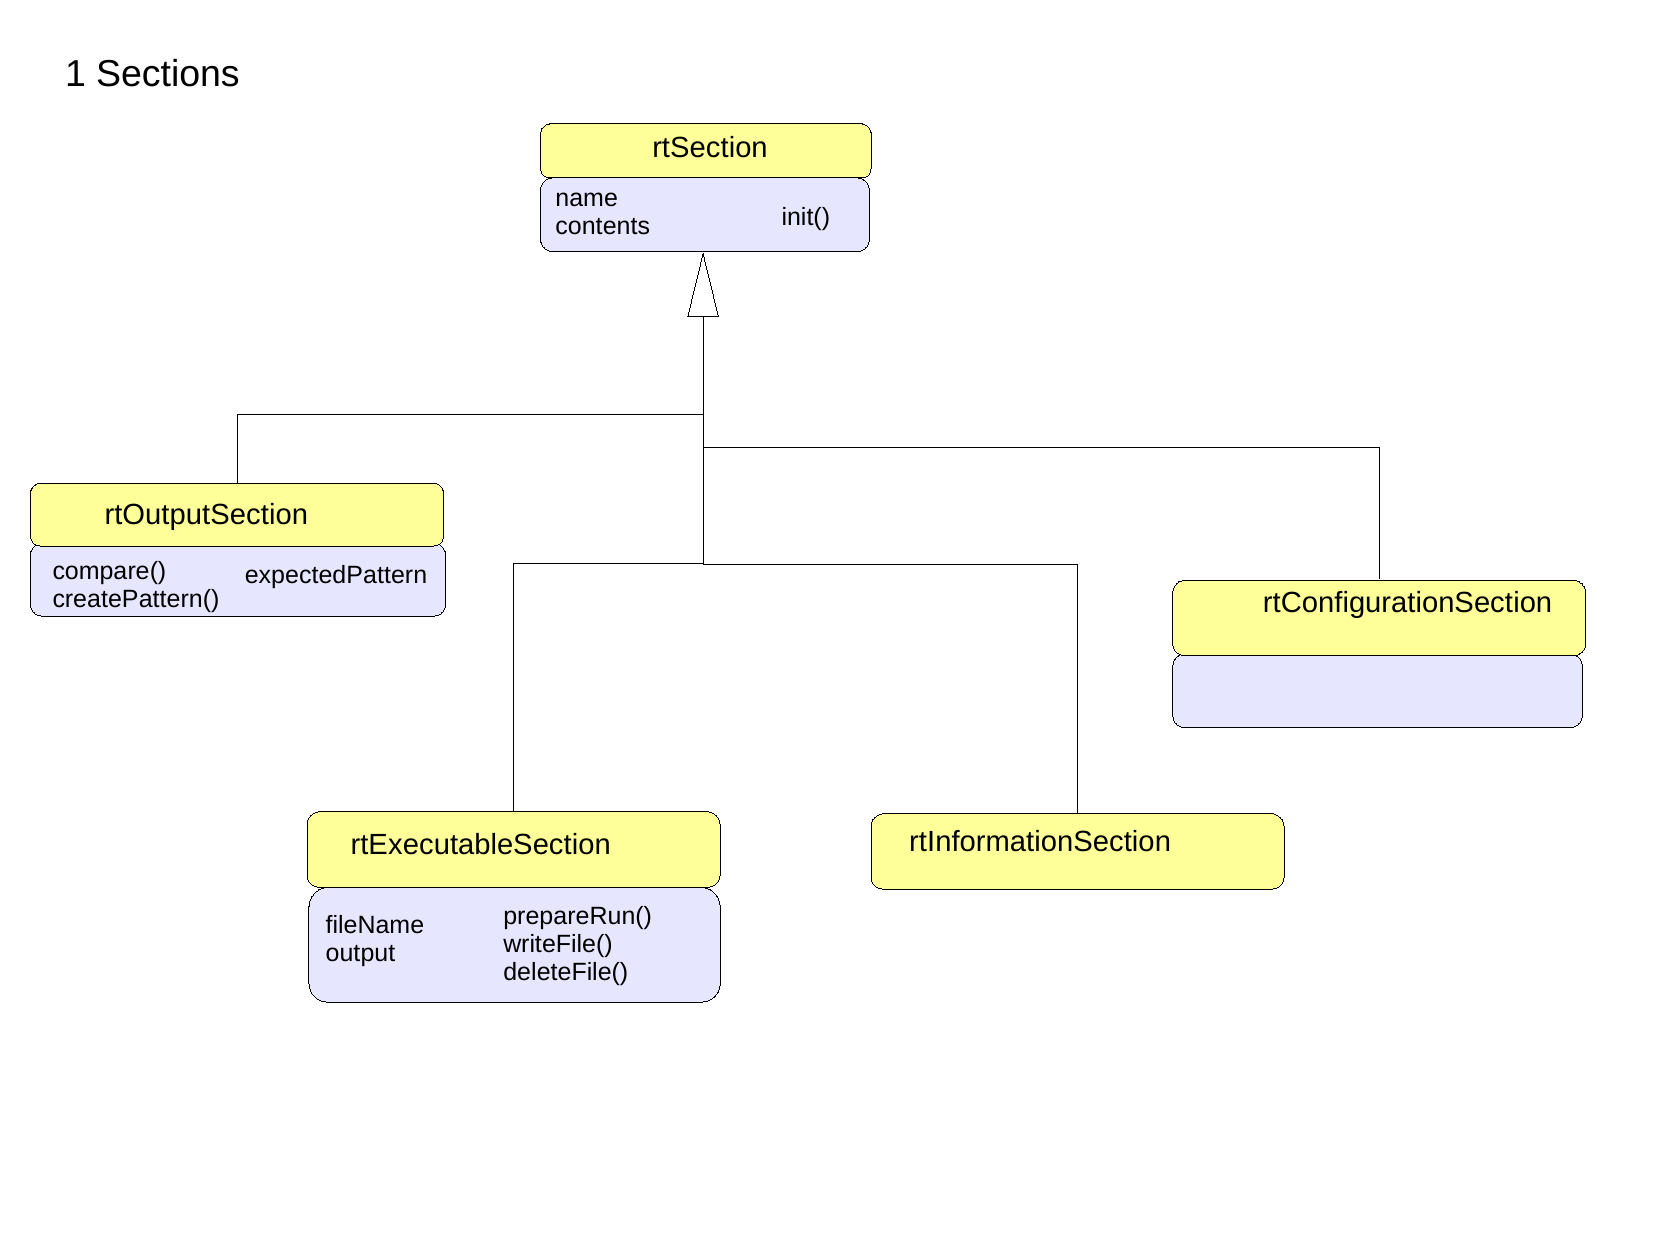

1 Sections
rtSection
name
contents
init()
rtOutputSection
compare()
createPattern()
expectedPattern
rtConfigurationSection
rtExecutableSection
rtInformationSection
prepareRun()
writeFile()
deleteFile()
fileName
output